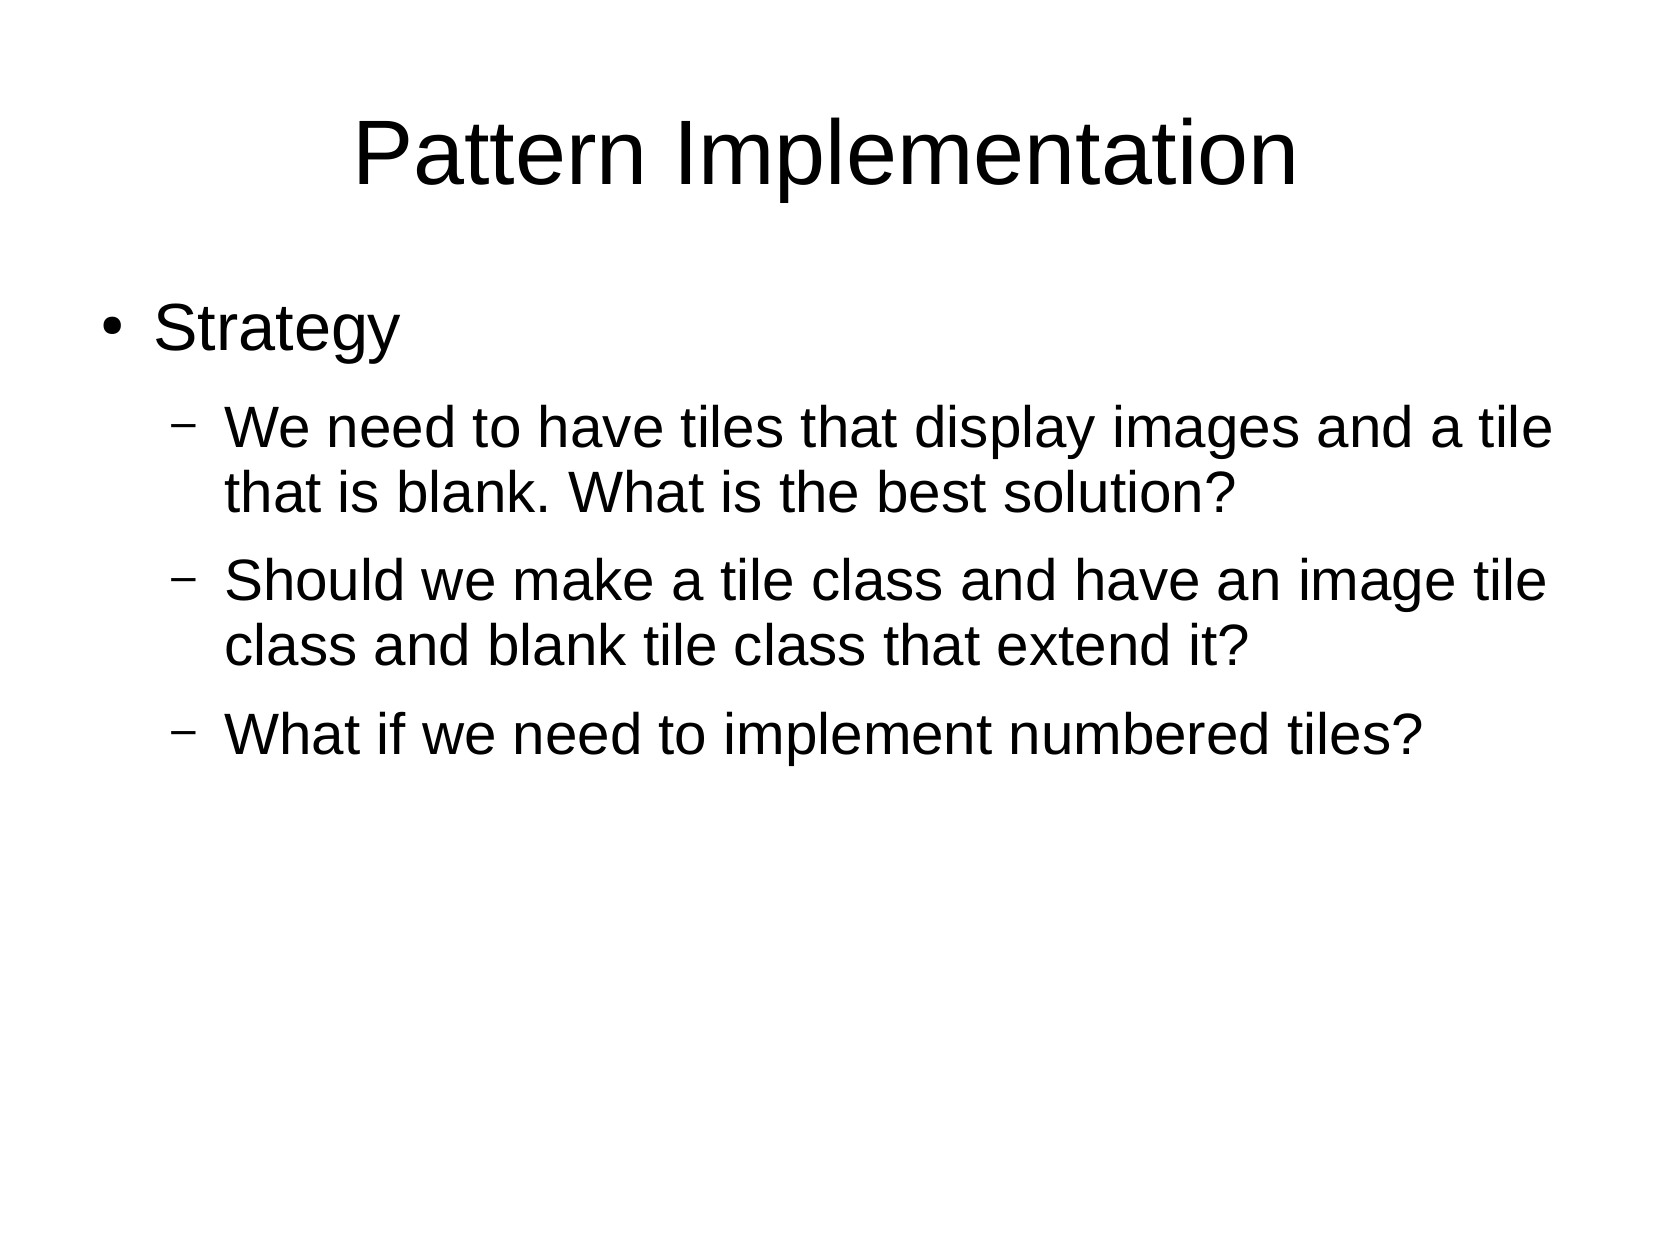

# Pattern Implementation
Strategy
We need to have tiles that display images and a tile that is blank. What is the best solution?
Should we make a tile class and have an image tile class and blank tile class that extend it?
What if we need to implement numbered tiles?